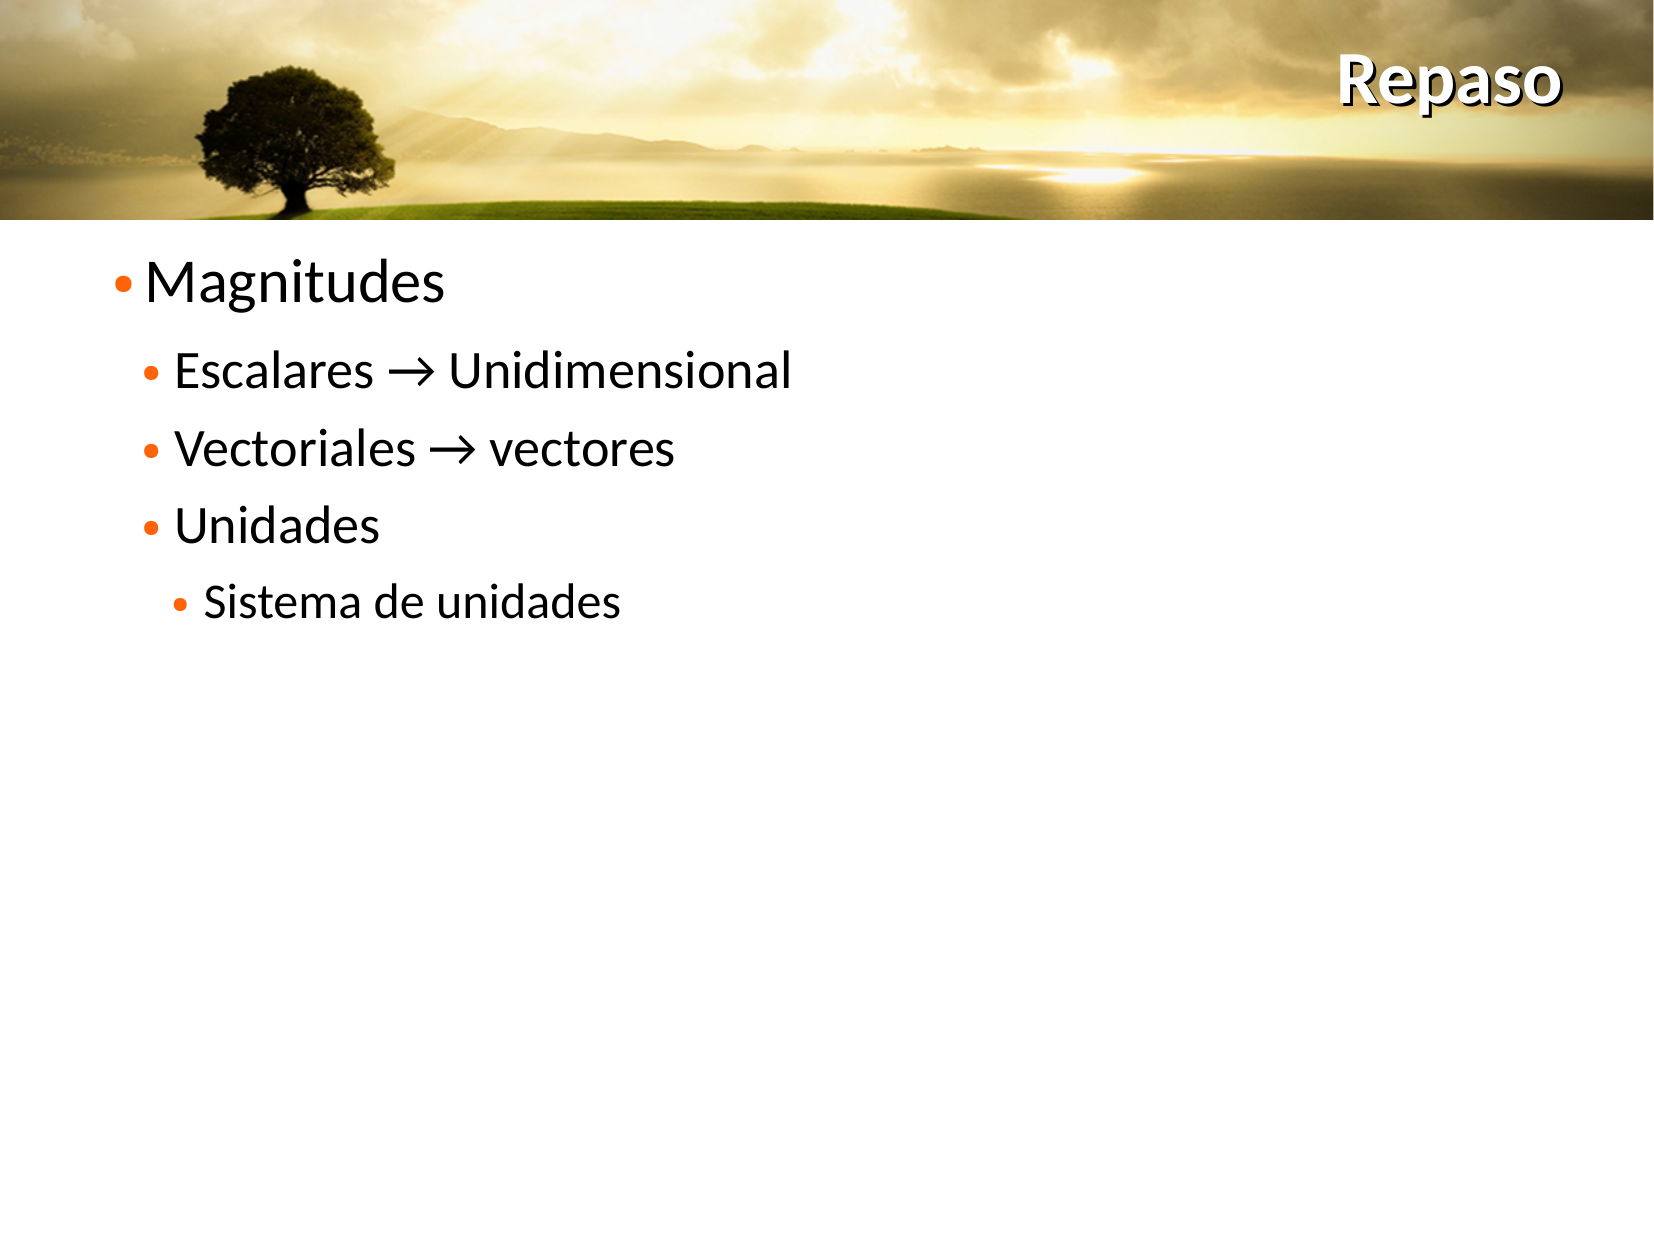

# Repaso
Magnitudes
Escalares → Unidimensional
Vectoriales → vectores
Unidades
Sistema de unidades